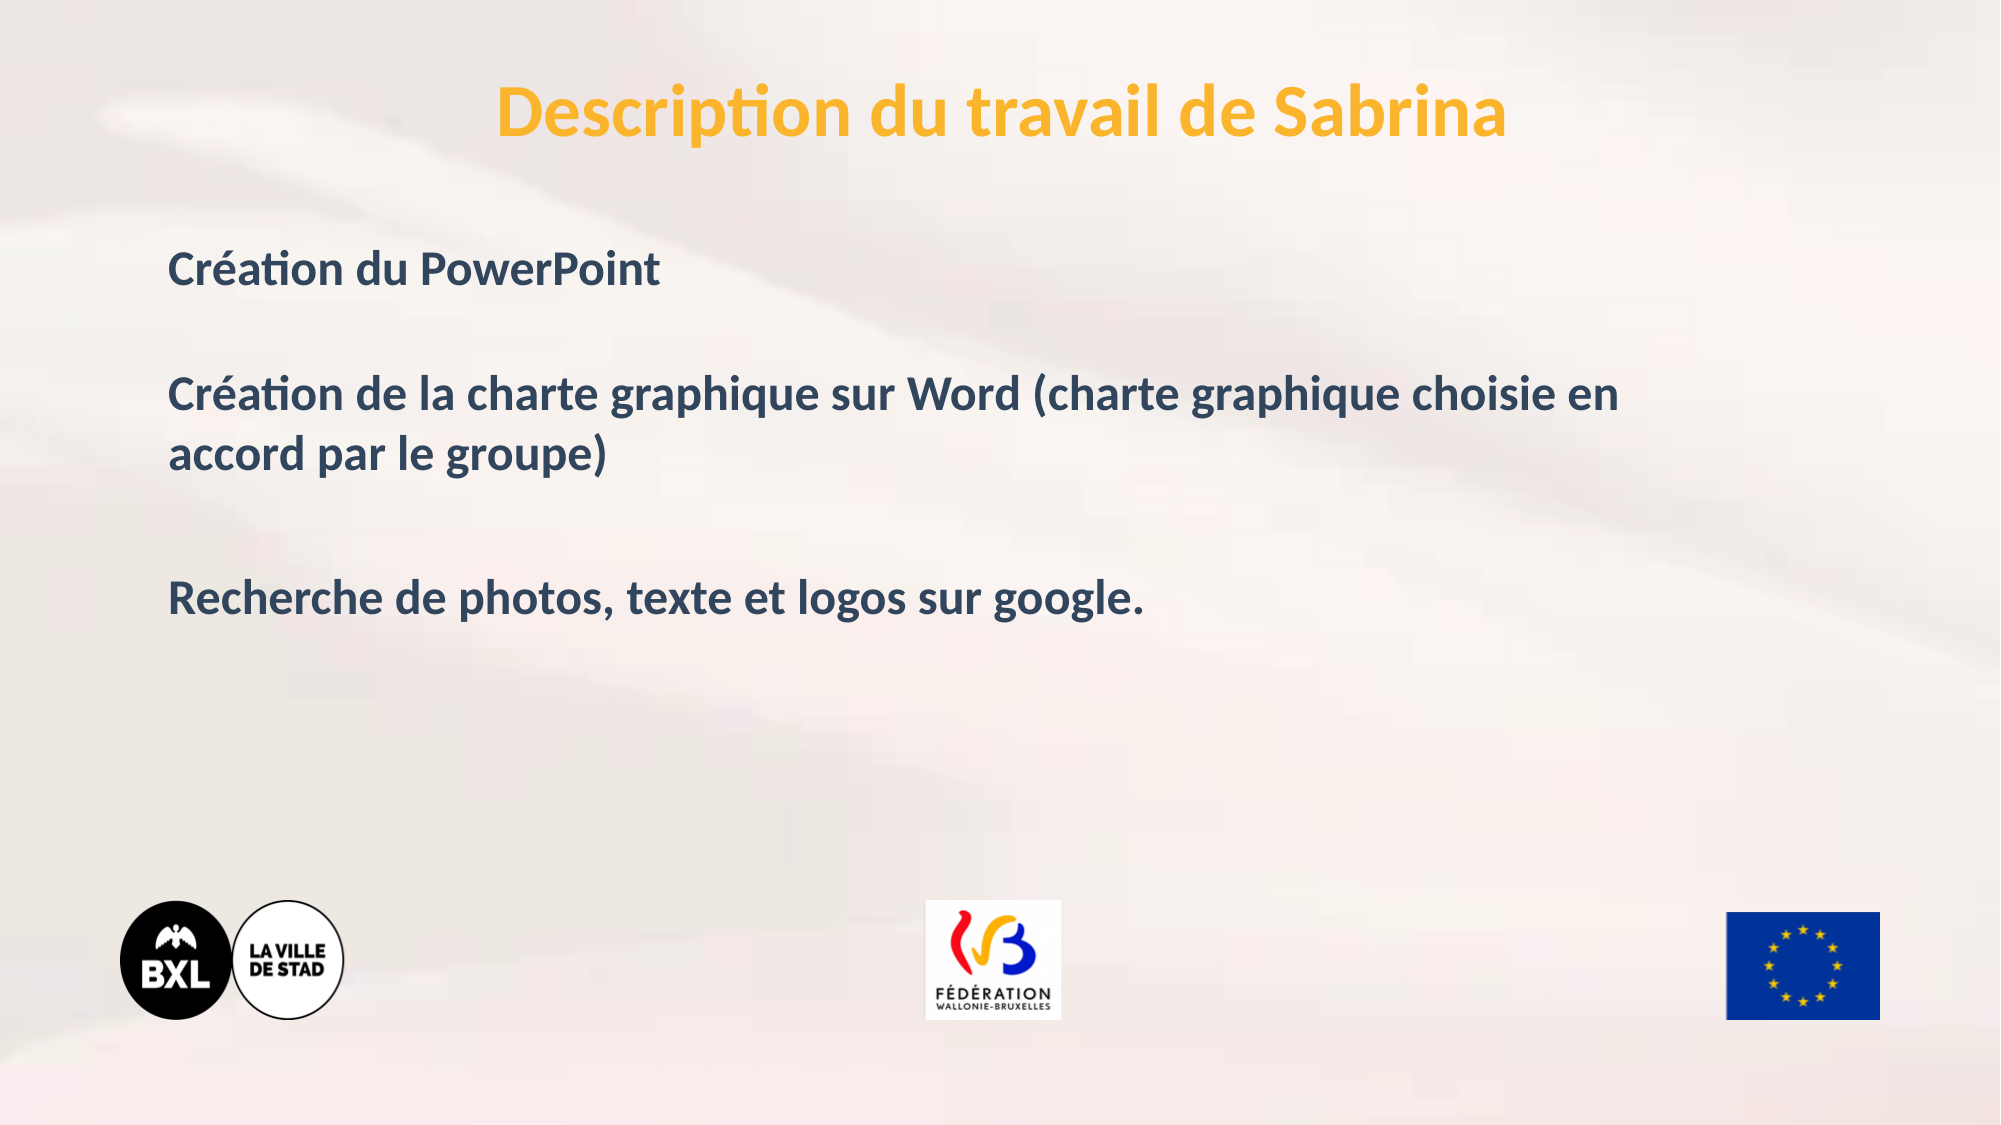

Description du travail de Sabrina
Création du PowerPoint
Création de la charte graphique sur Word (charte graphique choisie en accord par le groupe)
Recherche de photos, texte et logos sur google.